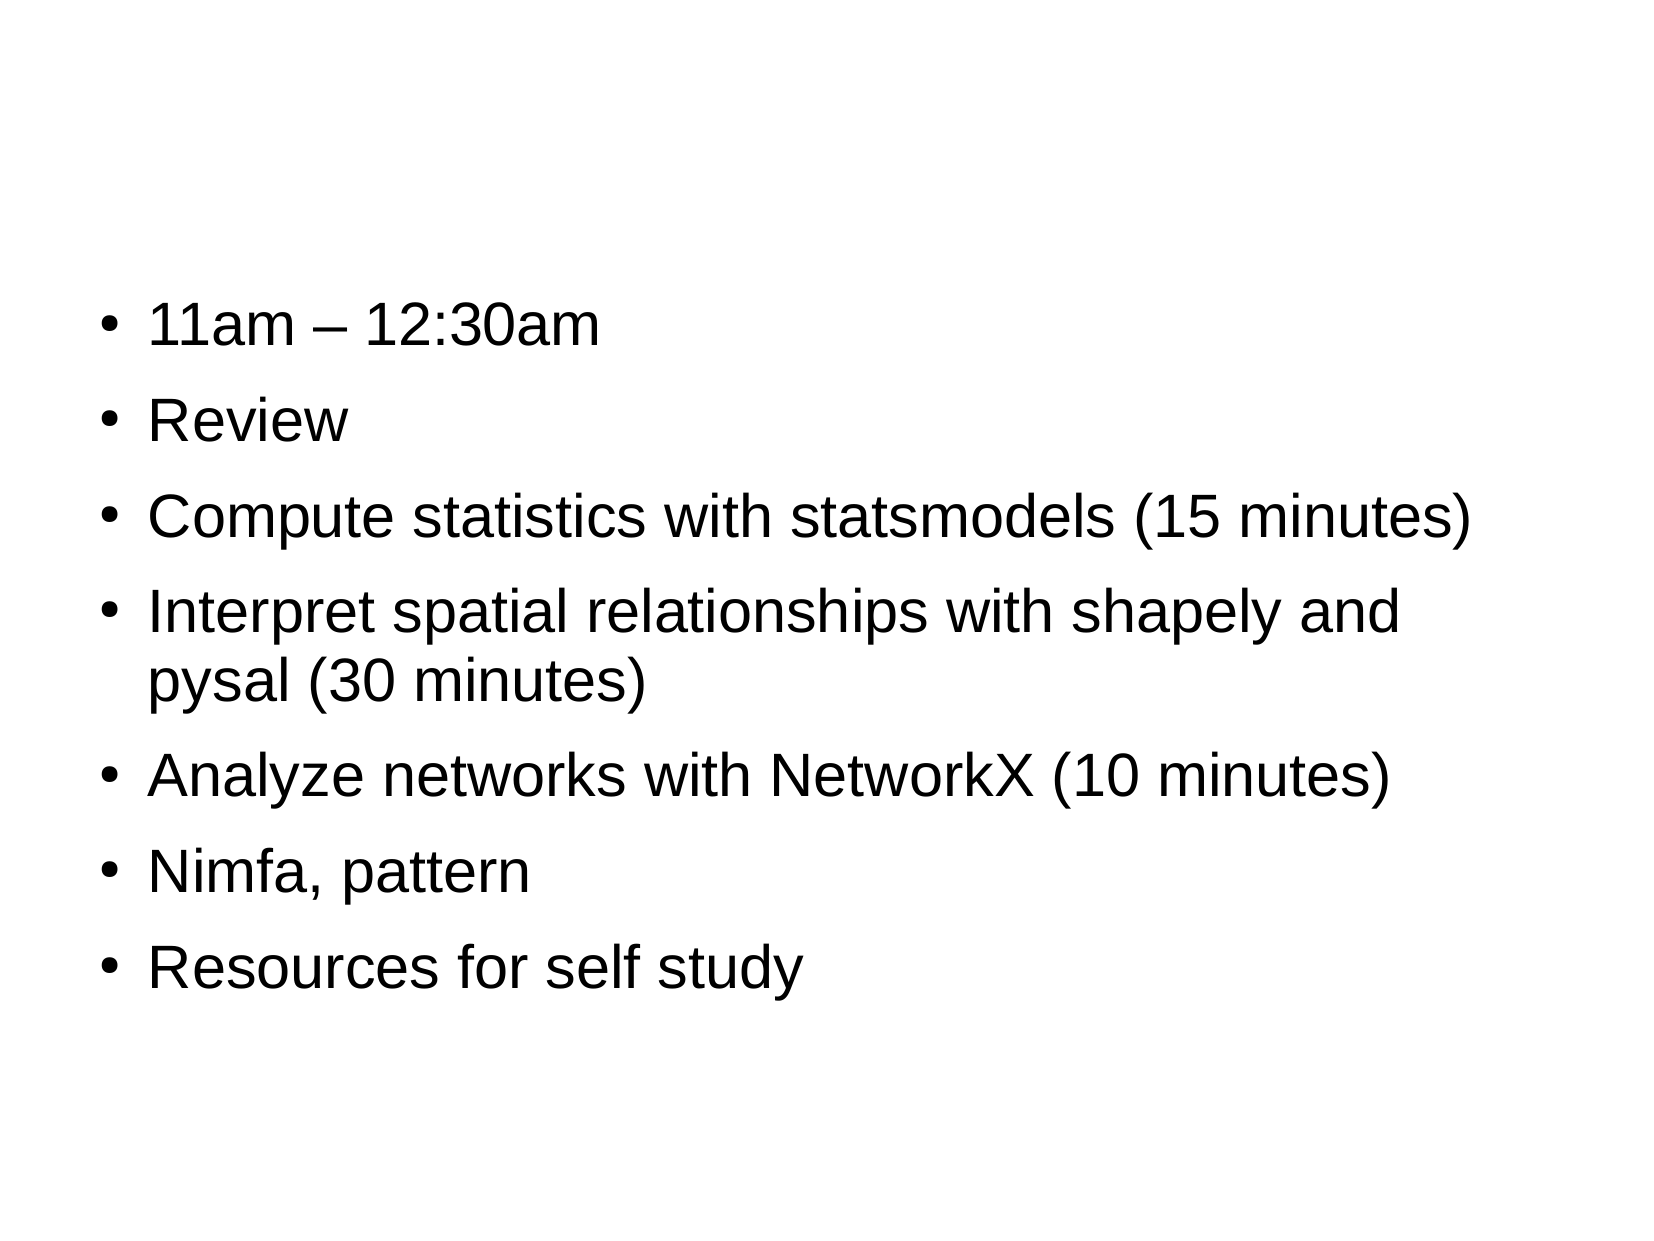

#
11am – 12:30am
Review
Compute statistics with statsmodels (15 minutes)
Interpret spatial relationships with shapely and pysal (30 minutes)
Analyze networks with NetworkX (10 minutes)
Nimfa, pattern
Resources for self study